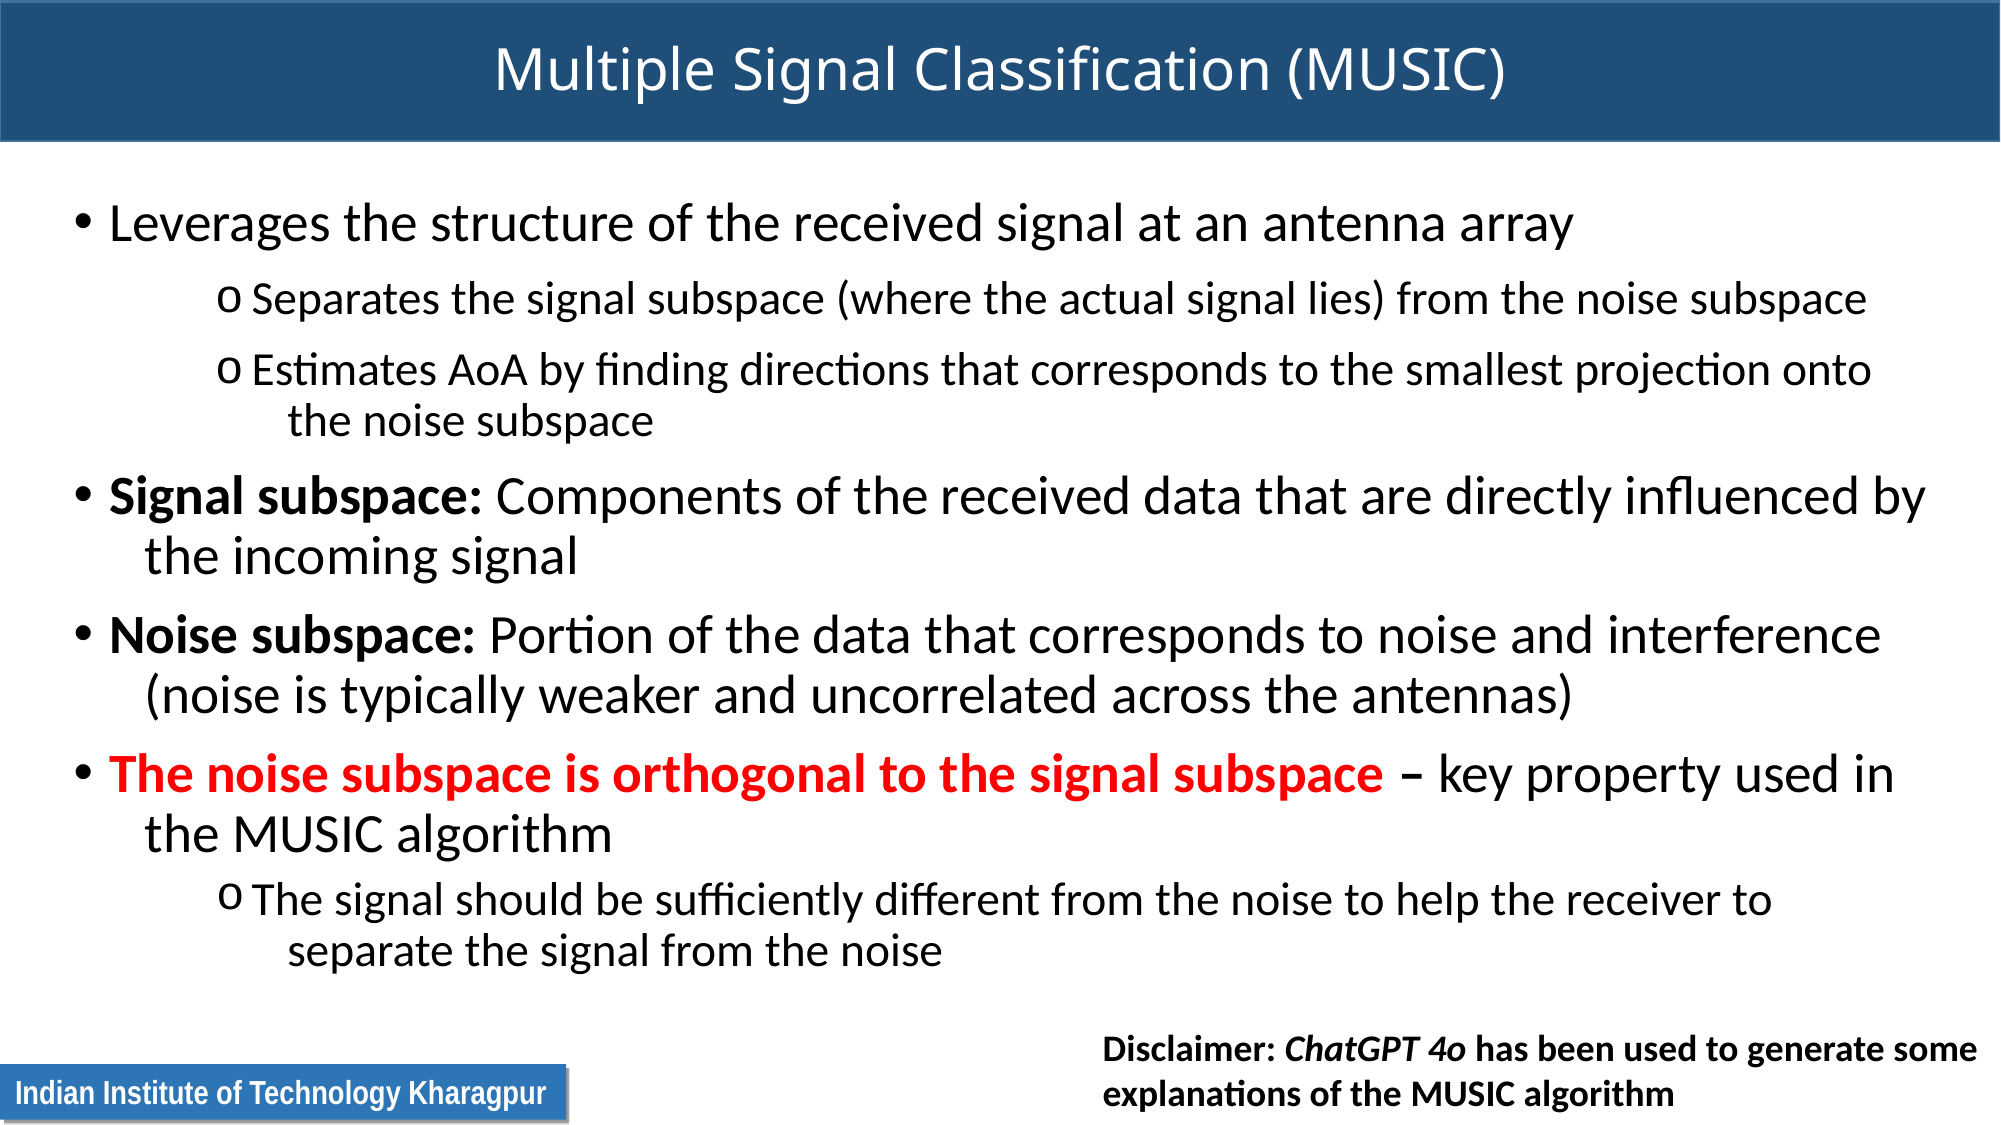

Multiple Signal Classification (MUSIC)
# Leverages the structure of the received signal at an antenna array
Separates the signal subspace (where the actual signal lies) from the noise subspace
Estimates AoA by finding directions that corresponds to the smallest projection onto the noise subspace
Signal subspace: Components of the received data that are directly influenced by the incoming signal
Noise subspace: Portion of the data that corresponds to noise and interference (noise is typically weaker and uncorrelated across the antennas)
The noise subspace is orthogonal to the signal subspace – key property used in the MUSIC algorithm
The signal should be sufficiently different from the noise to help the receiver to separate the signal from the noise
Disclaimer: ChatGPT 4o has been used to generate some explanations of the MUSIC algorithm